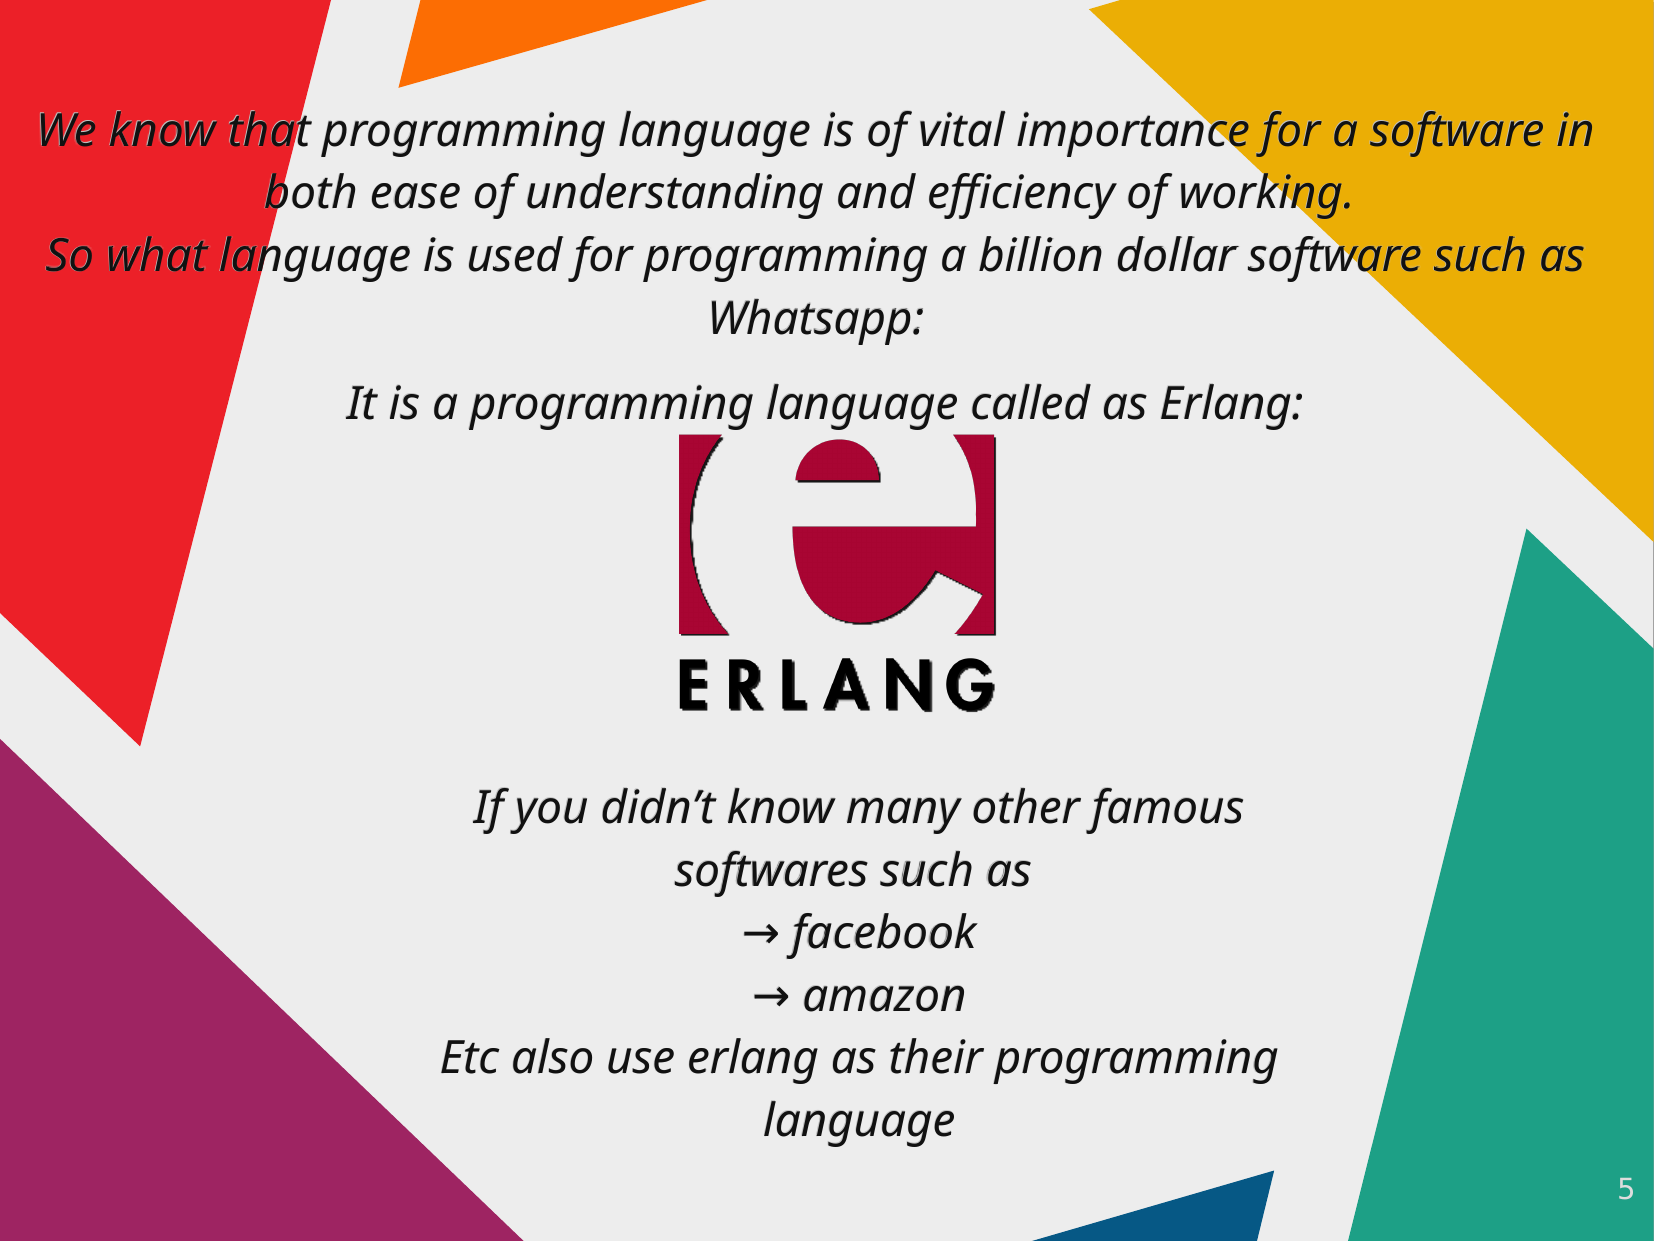

We know that programming language is of vital importance for a software in both ease of understanding and efficiency of working.
So what language is used for programming a billion dollar software such as Whatsapp:
It is a programming language called as Erlang:
If you didn’t know many other famous softwares such as
→ facebook
→ amazon
Etc also use erlang as their programming language
5